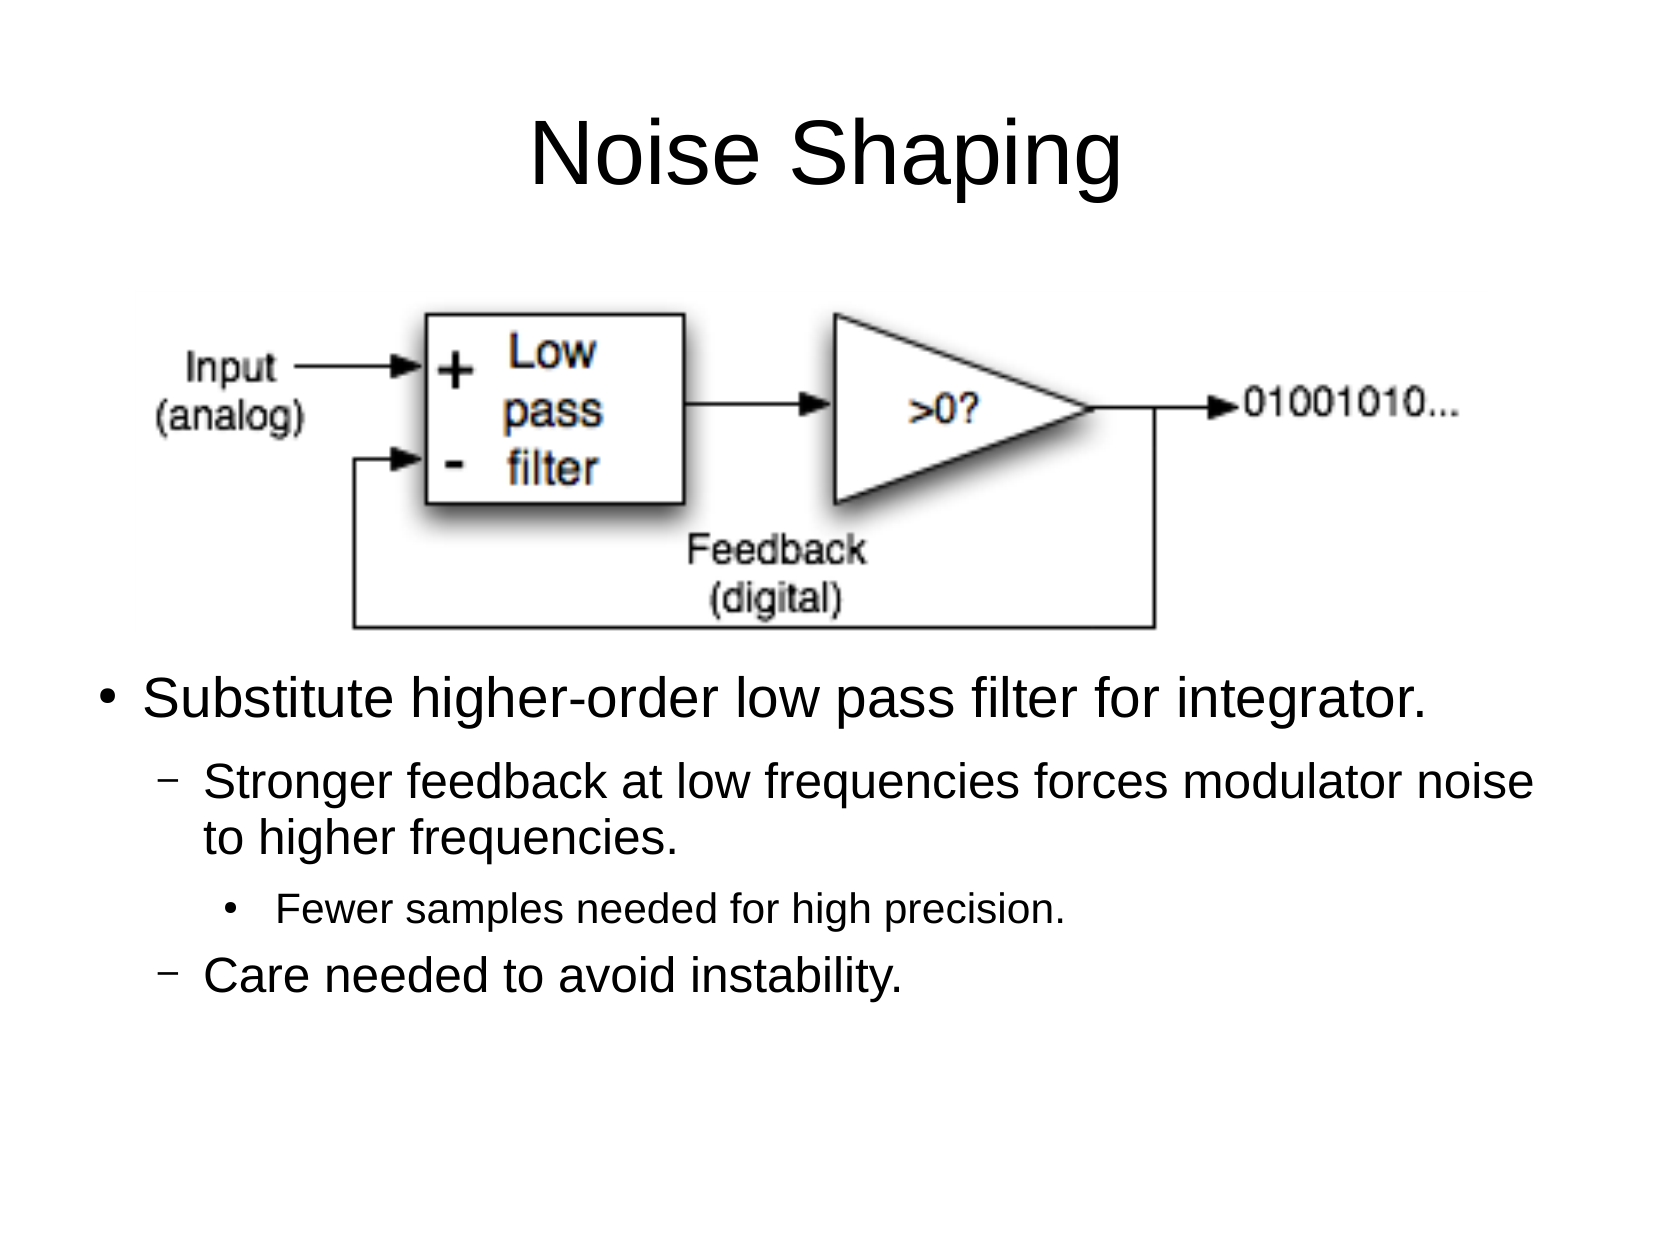

# Noise Shaping
Substitute higher-order low pass filter for integrator.
Stronger feedback at low frequencies forces modulator noise to higher frequencies.
 Fewer samples needed for high precision.
Care needed to avoid instability.